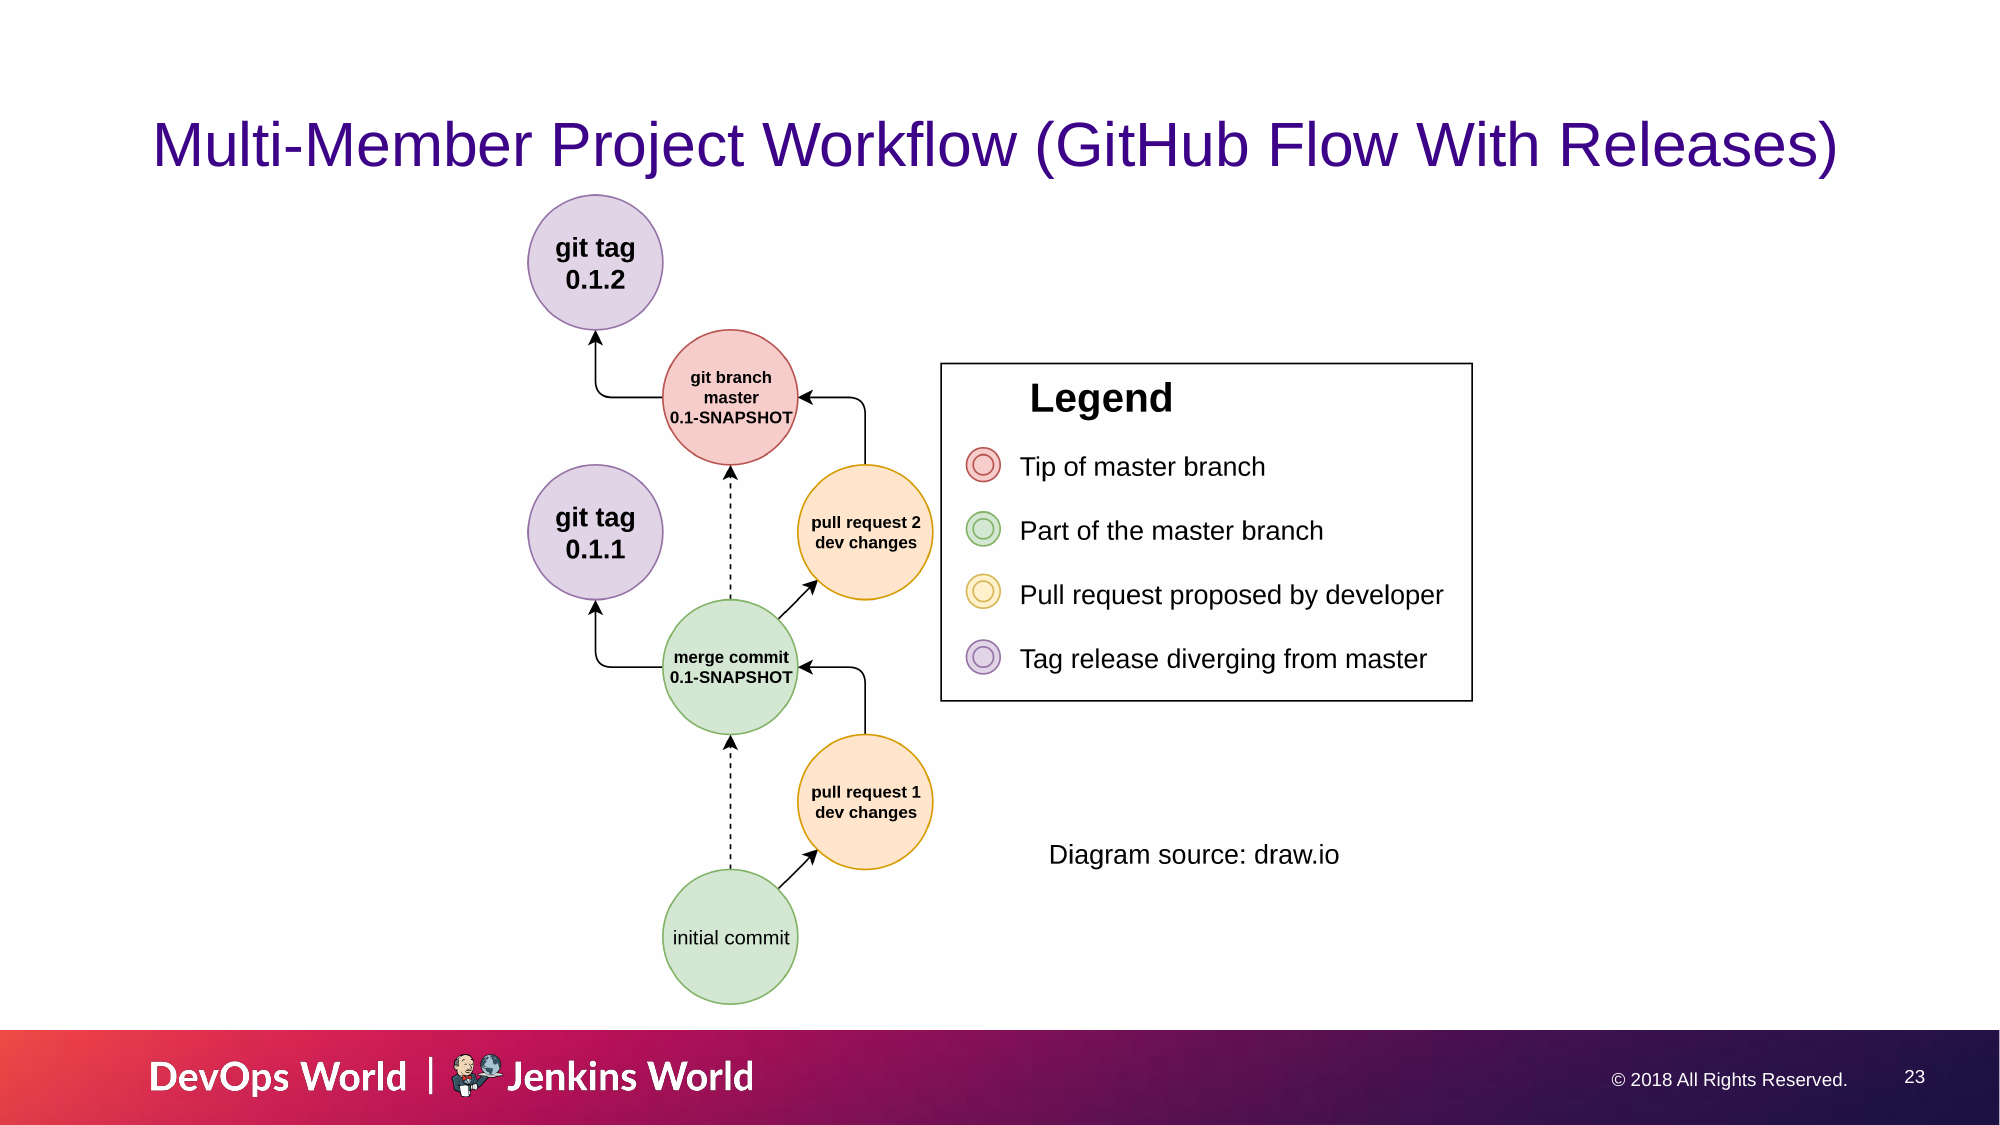

# Multi-Member Project Workflow (GitHub Flow With Releases)